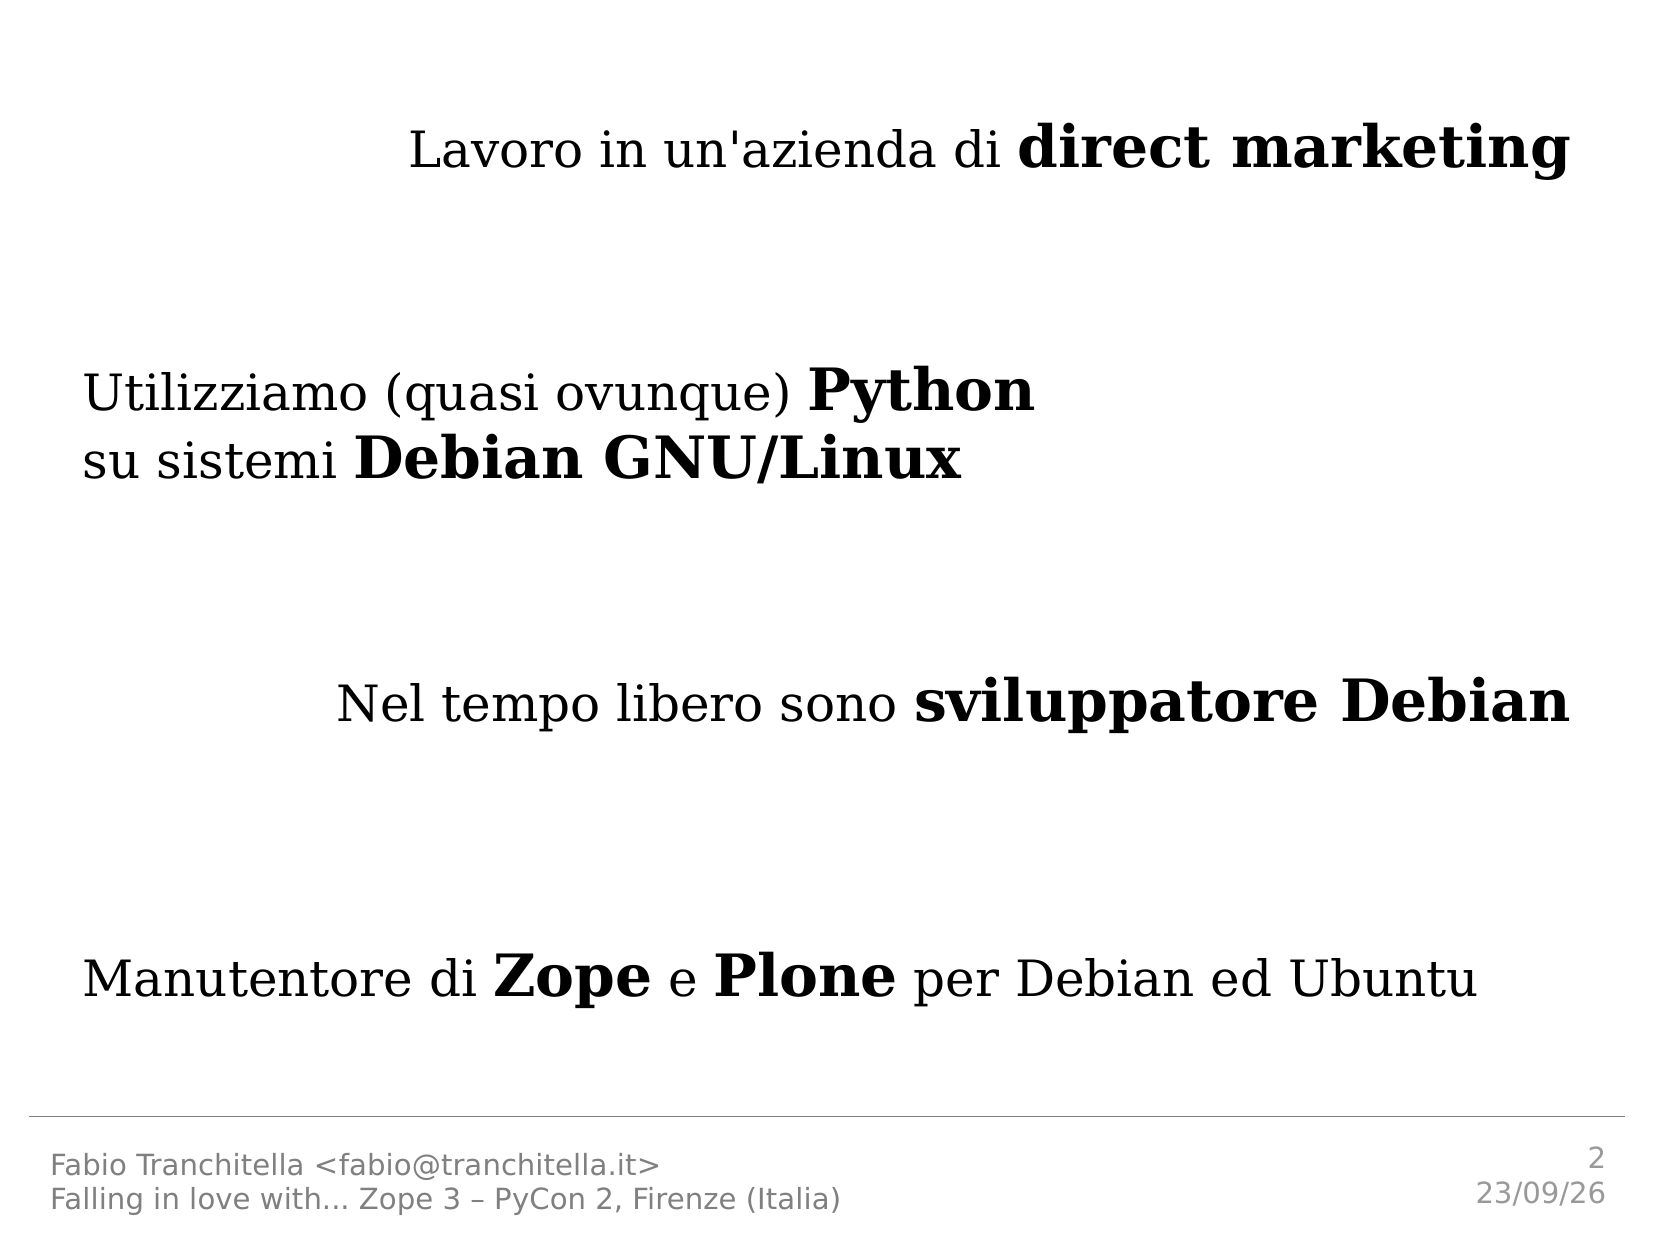

# Lavoro in un'azienda di direct marketing
Utilizziamo (quasi ovunque) Python
su sistemi Debian GNU/Linux
Nel tempo libero sono sviluppatore Debian
Manutentore di Zope e Plone per Debian ed Ubuntu
2